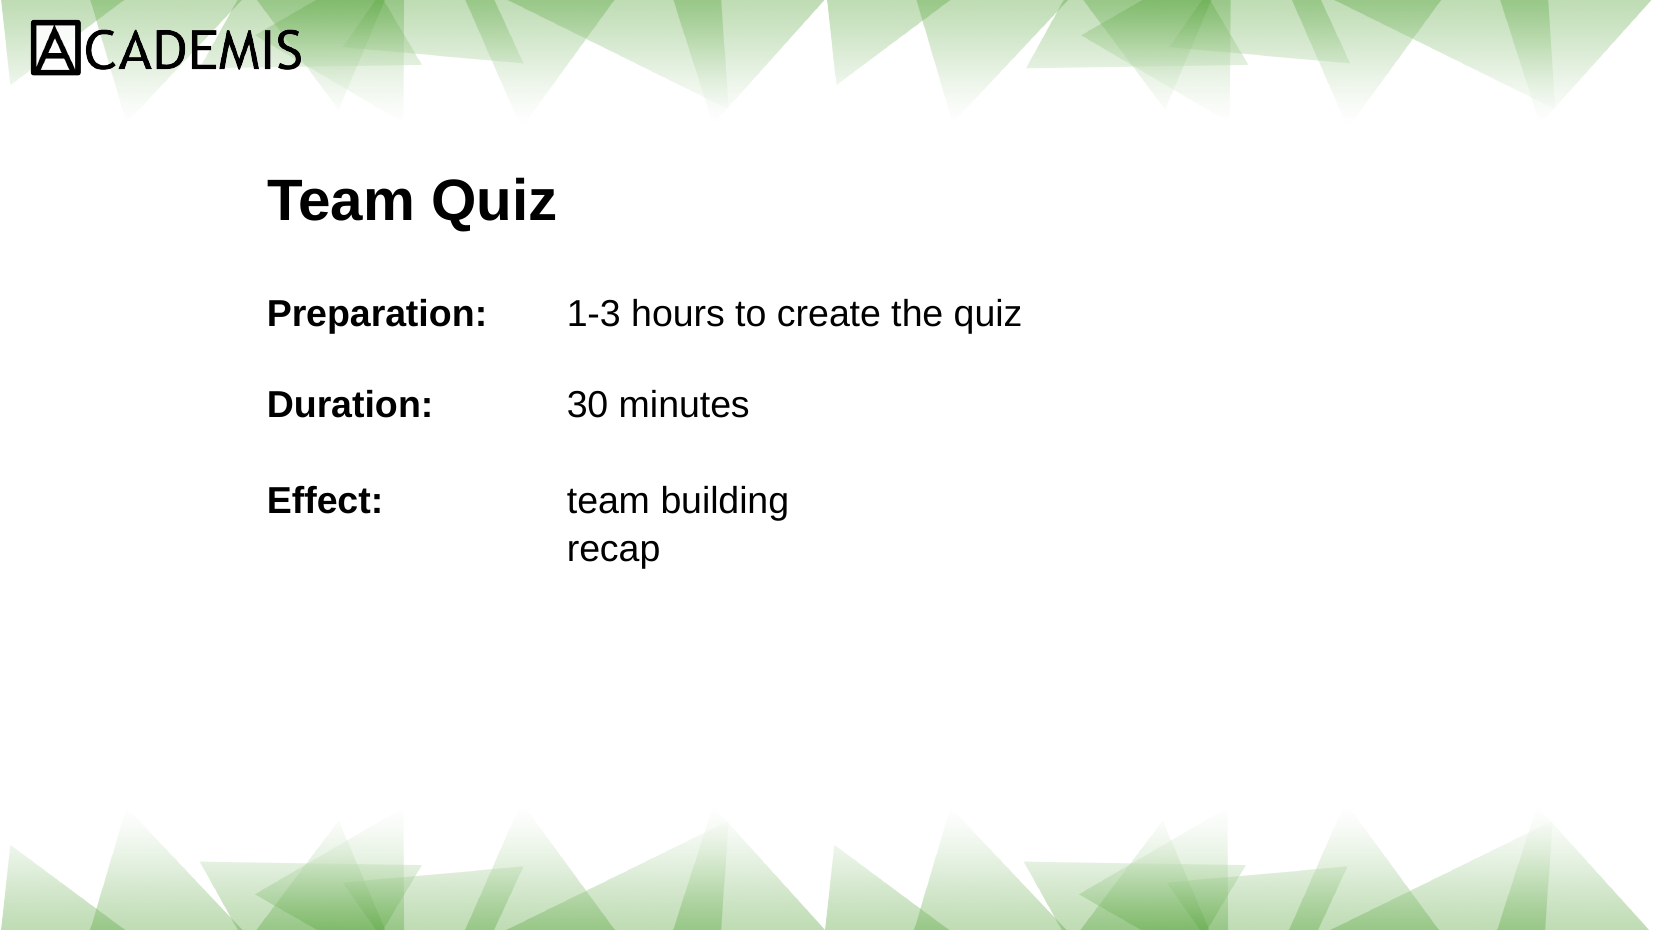

# Team Quiz
Preparation: 	1-3 hours to create the quiz
Duration:		30 minutes
Effect:			team building
				recap